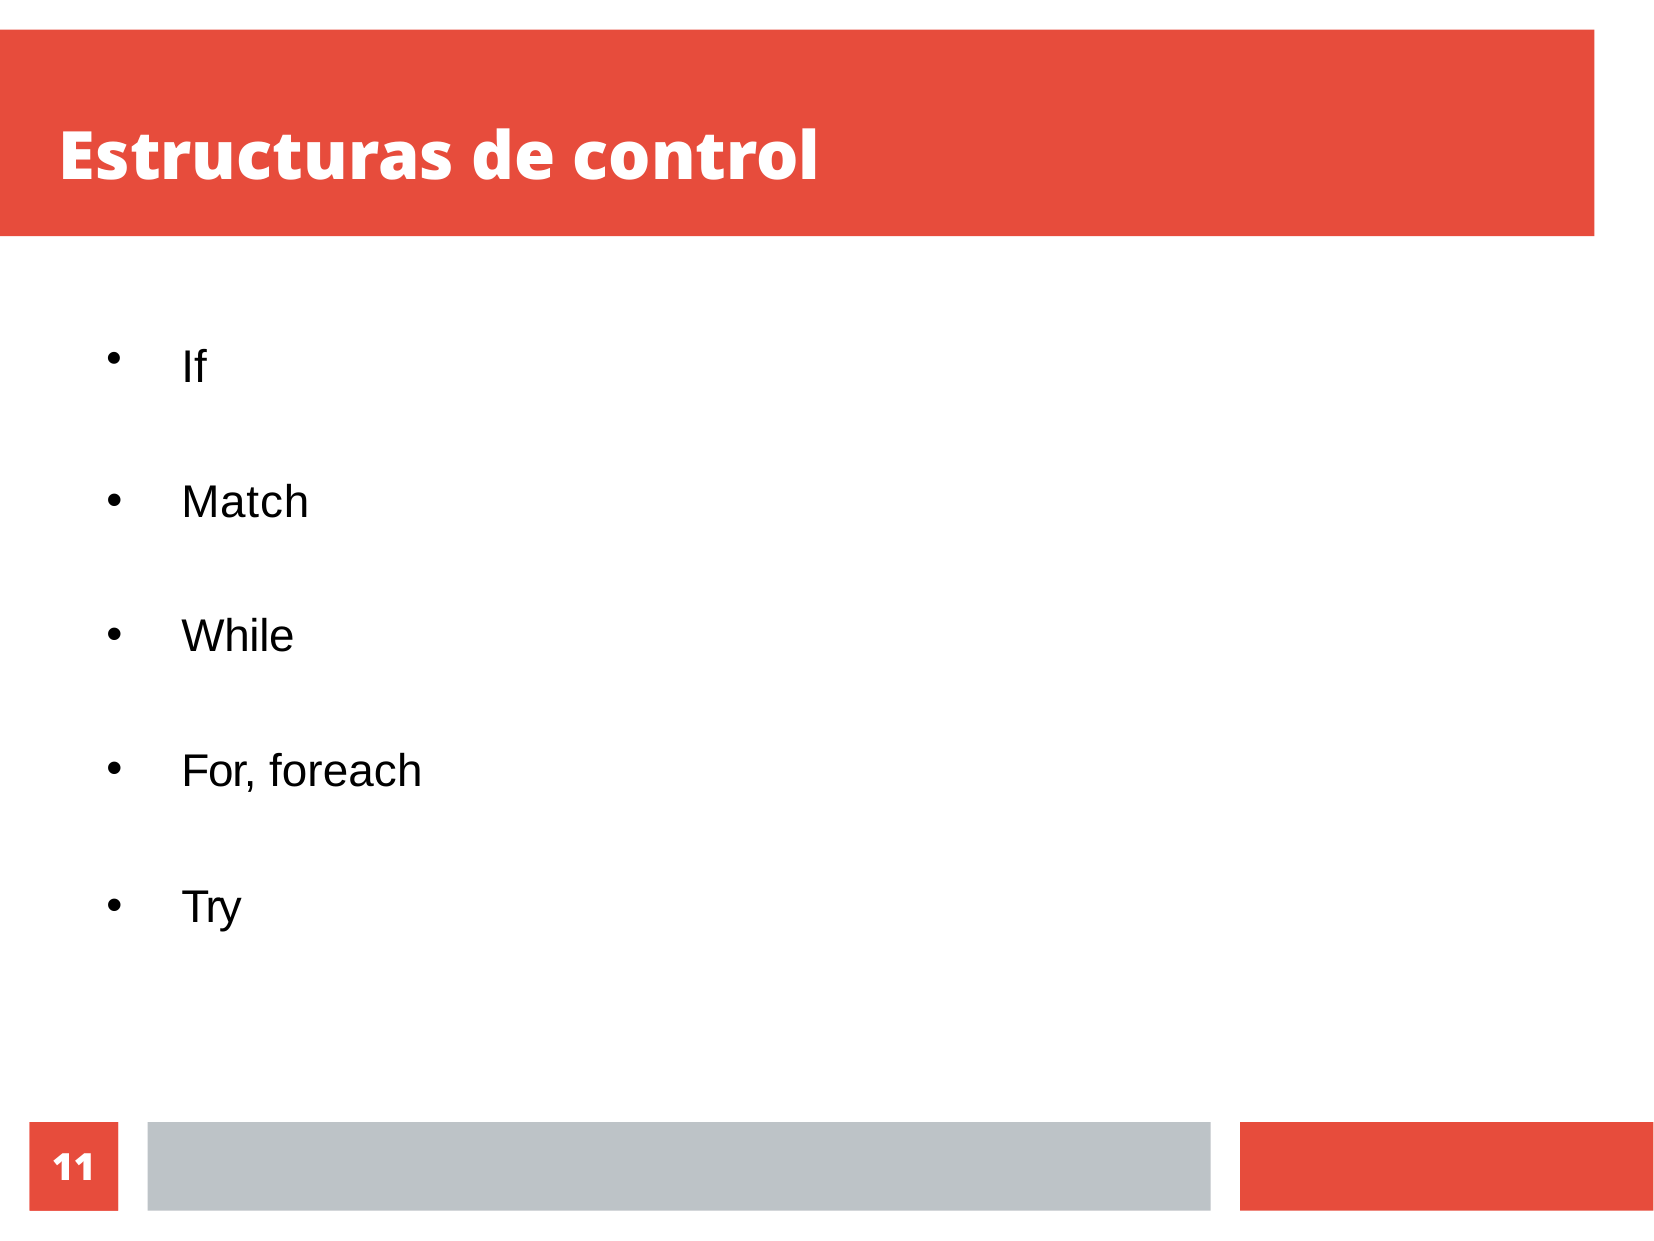

# Estructuras de control
If
Match
While
For, foreach
Try
11